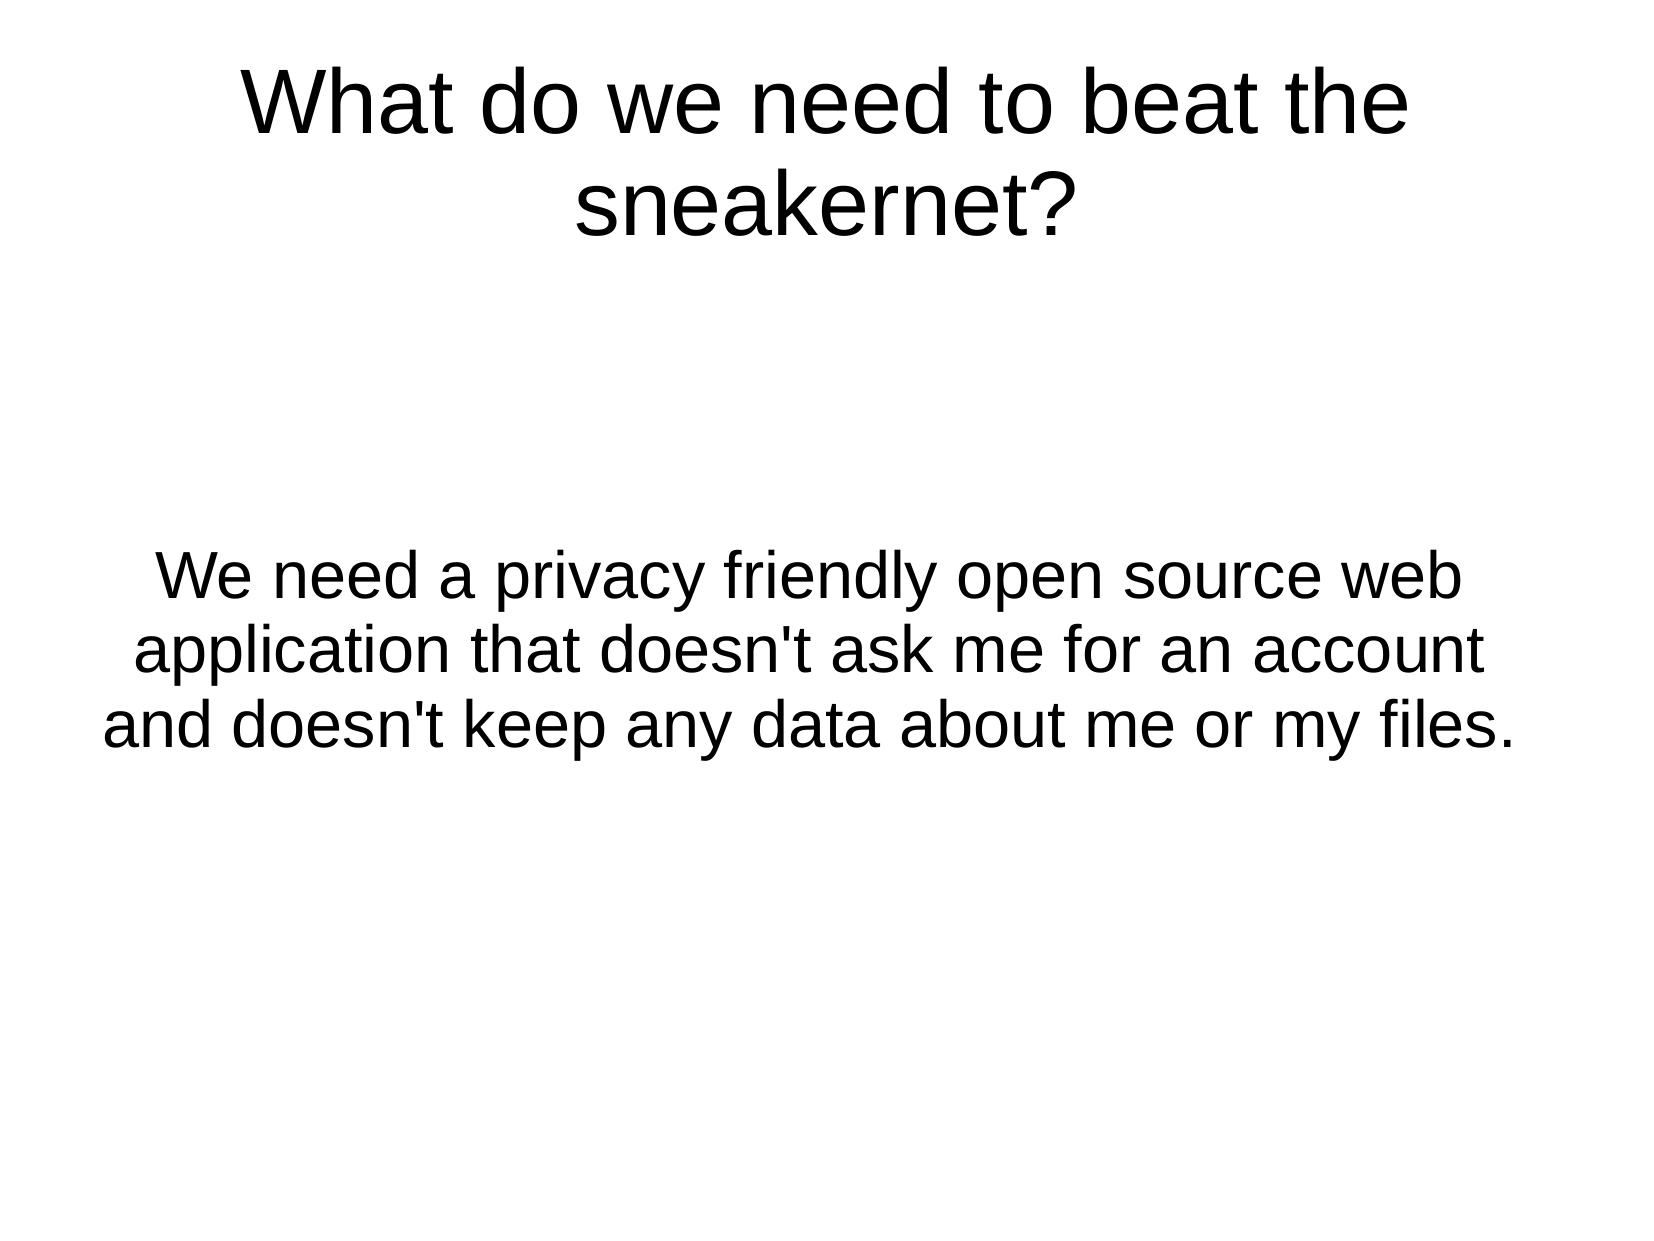

# What do we need to beat the sneakernet?
We need a privacy friendly open source web application that doesn't ask me for an account and doesn't keep any data about me or my files.